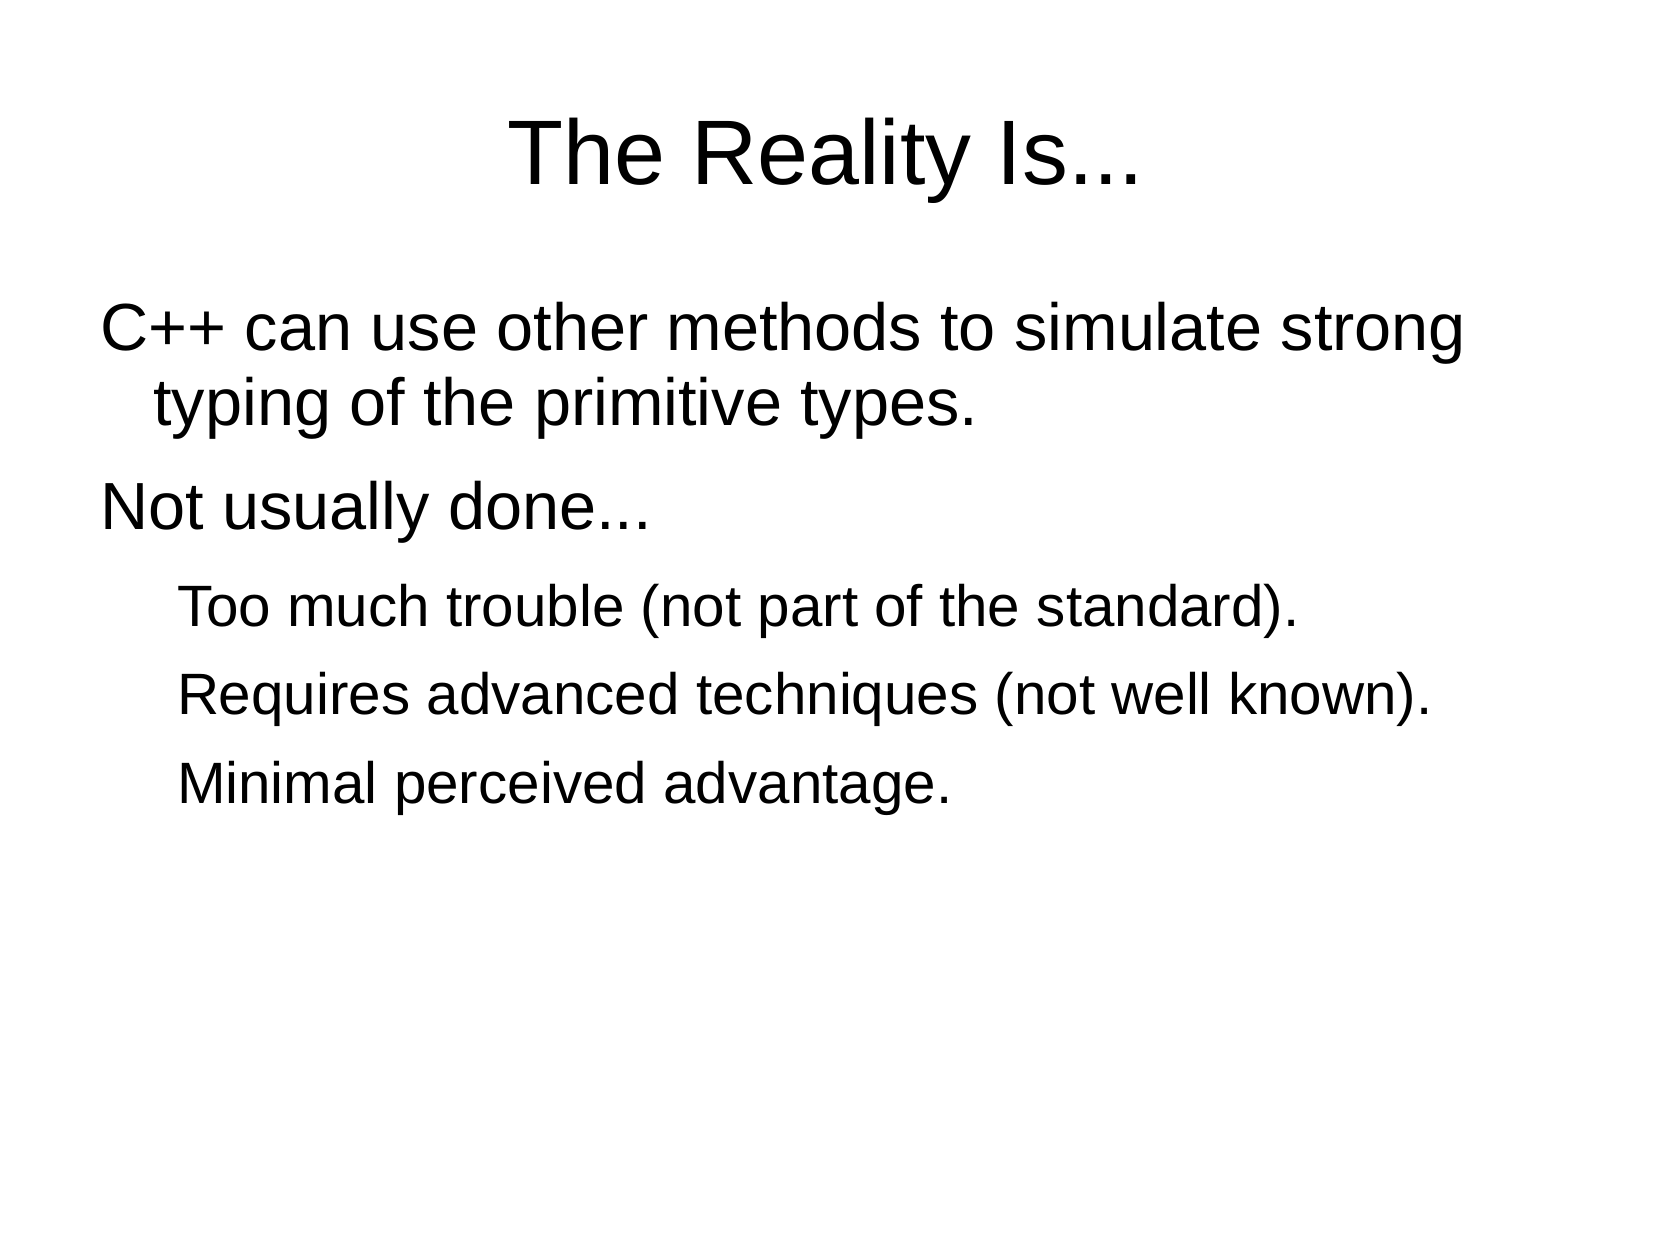

# The Reality Is...
C++ can use other methods to simulate strong typing of the primitive types.
Not usually done...
Too much trouble (not part of the standard).
Requires advanced techniques (not well known).
Minimal perceived advantage.